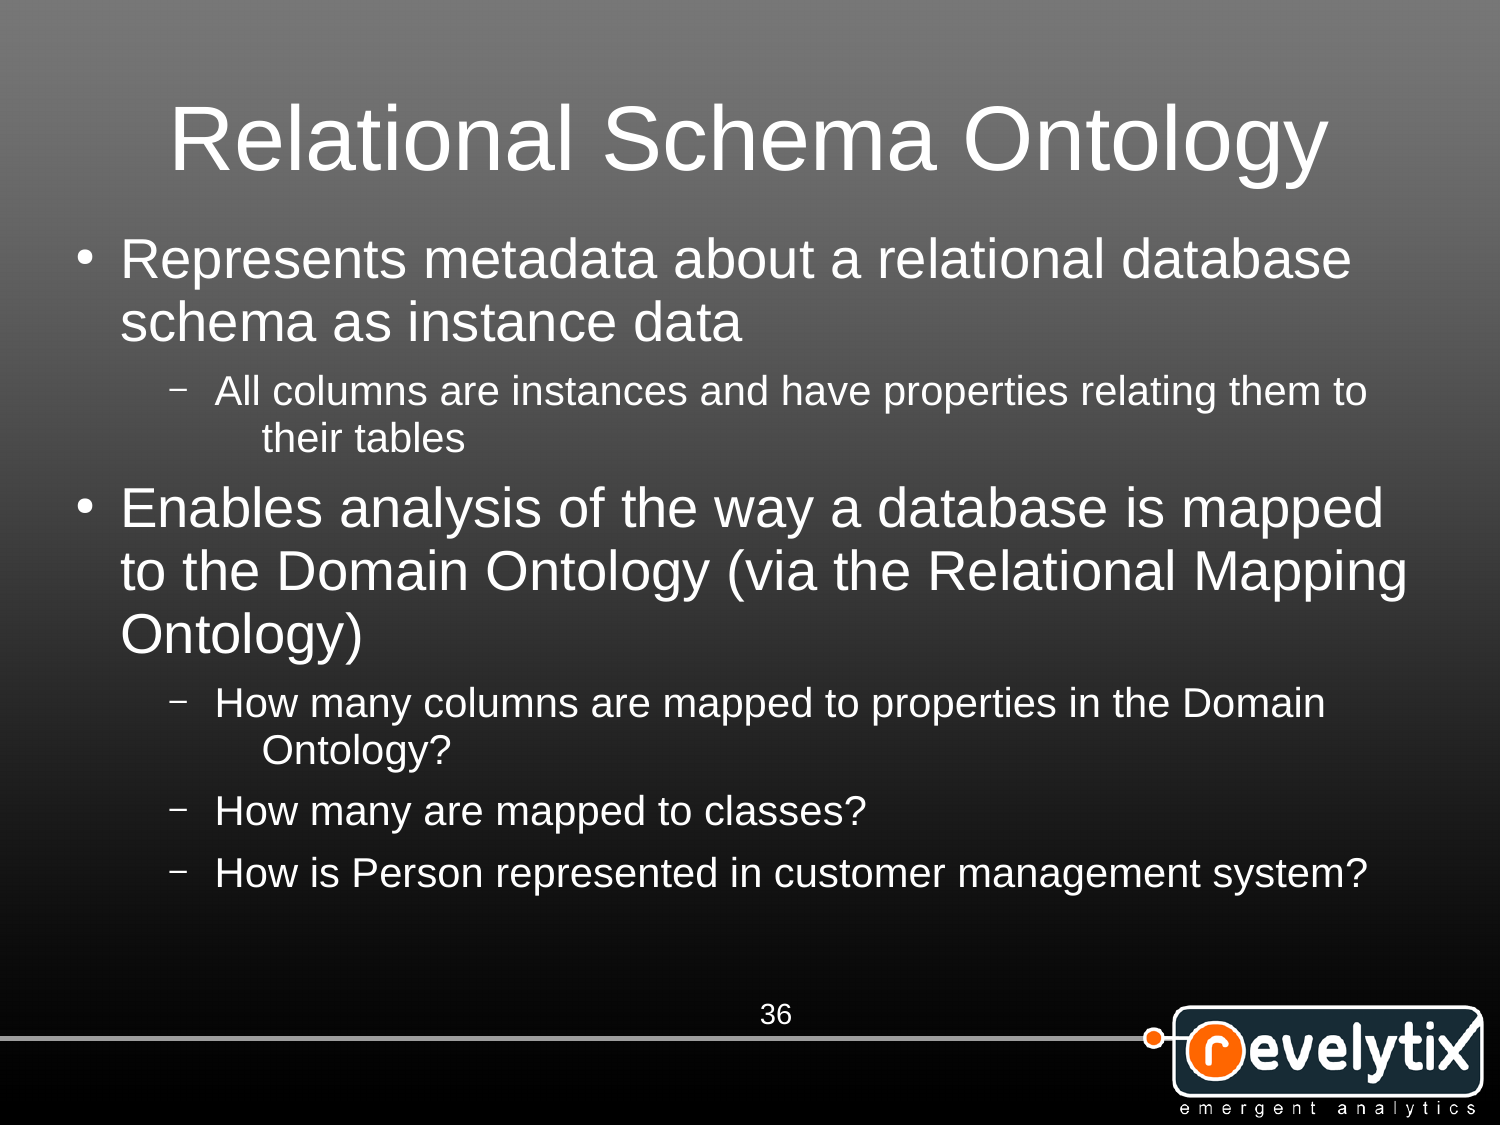

# Relational Schema Ontology
Represents metadata about a relational database schema as instance data
All columns are instances and have properties relating them to their tables
Enables analysis of the way a database is mapped to the Domain Ontology (via the Relational Mapping Ontology)
How many columns are mapped to properties in the Domain Ontology?
How many are mapped to classes?
How is Person represented in customer management system?
36